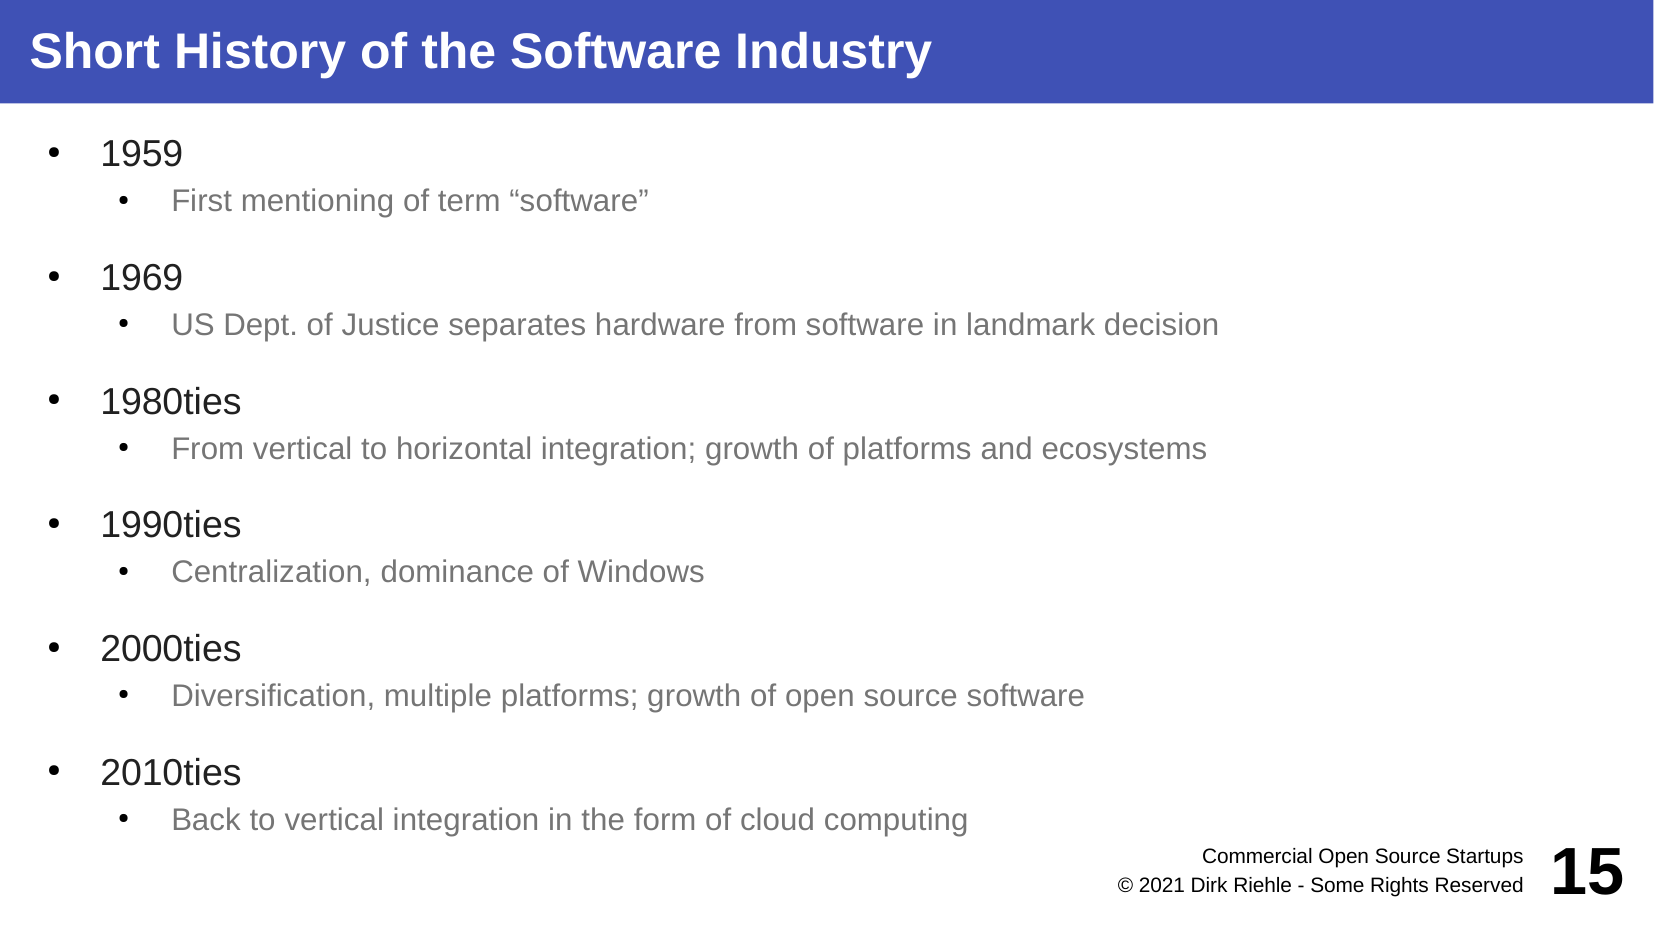

# Short History of the Software Industry
1959
First mentioning of term “software”
1969
US Dept. of Justice separates hardware from software in landmark decision
1980ties
From vertical to horizontal integration; growth of platforms and ecosystems
1990ties
Centralization, dominance of Windows
2000ties
Diversification, multiple platforms; growth of open source software
2010ties
Back to vertical integration in the form of cloud computing
Commercial Open Source Startups
15
© 2021 Dirk Riehle - Some Rights Reserved